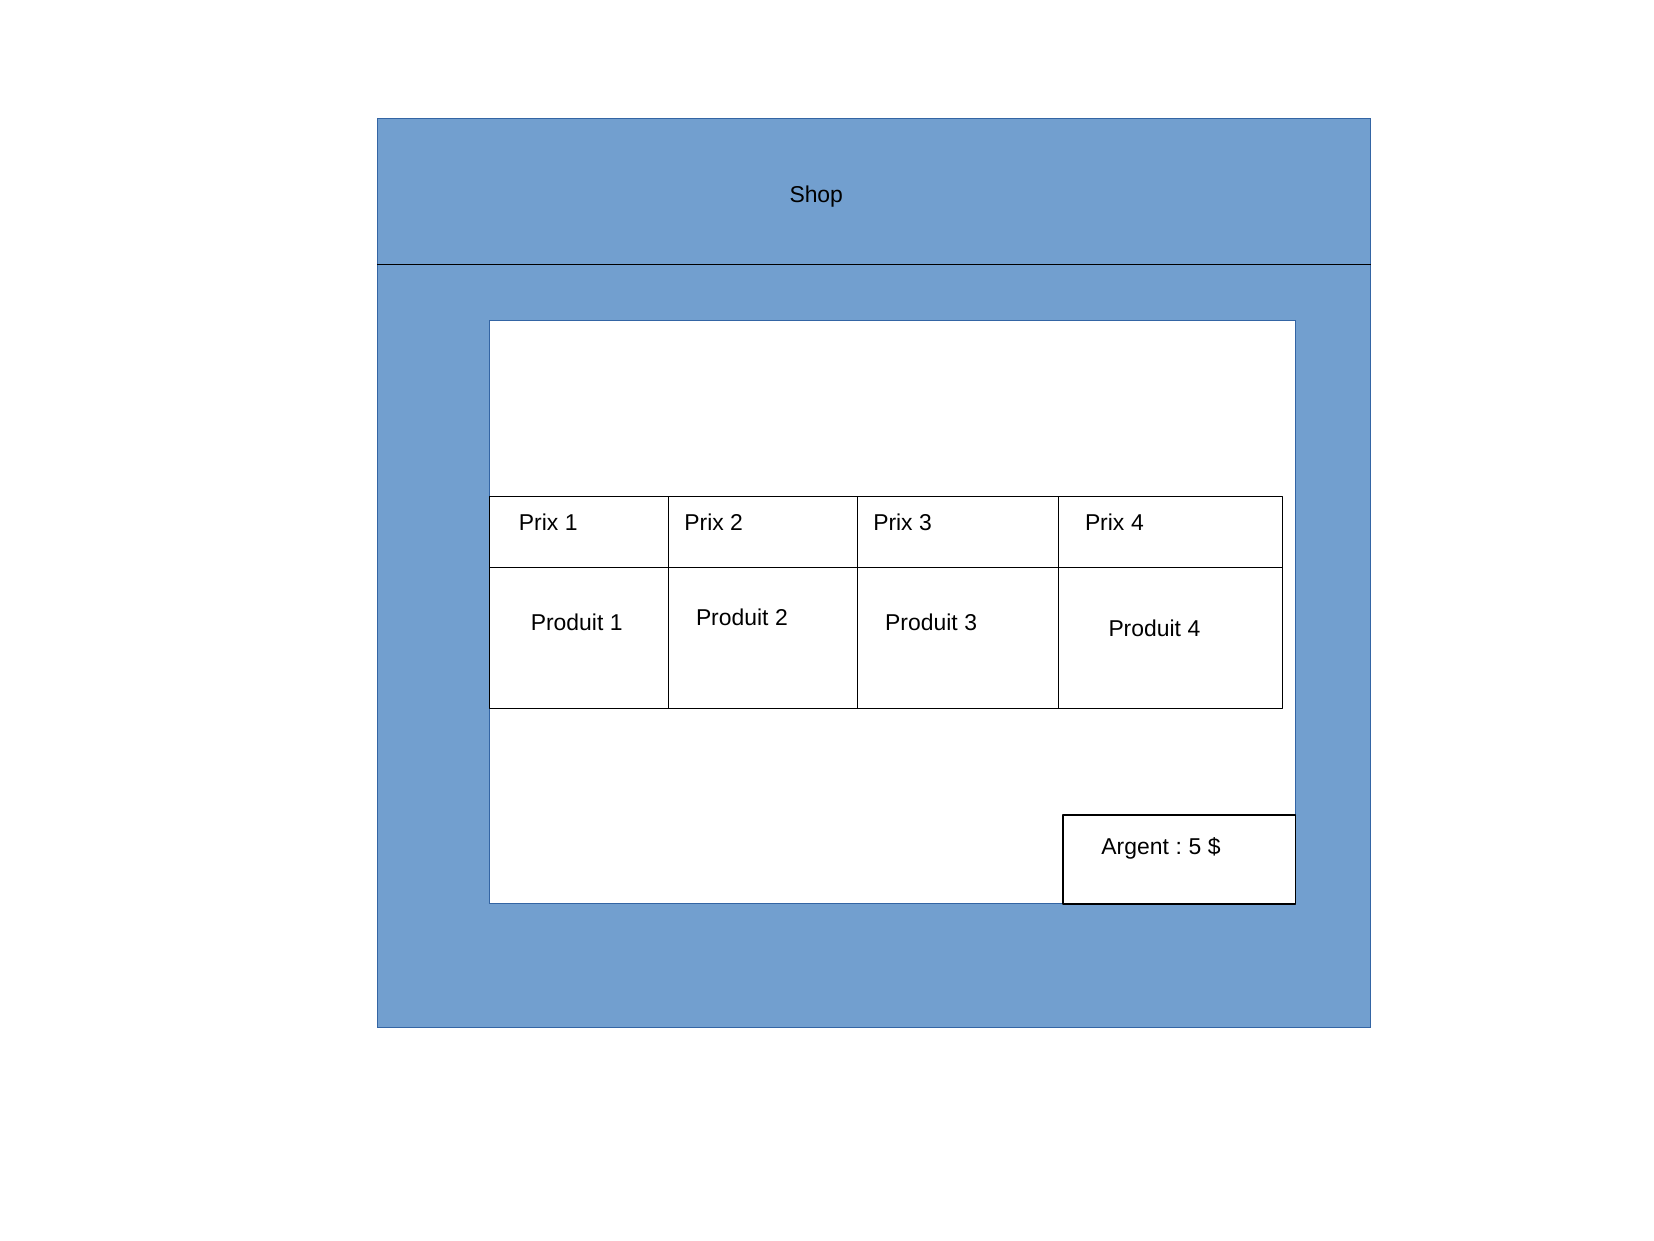

Shop
Prix 1
Prix 2
Prix 3
Prix 4
Produit 2
Produit 1
Produit 3
Produit 4
Argent : 5 $